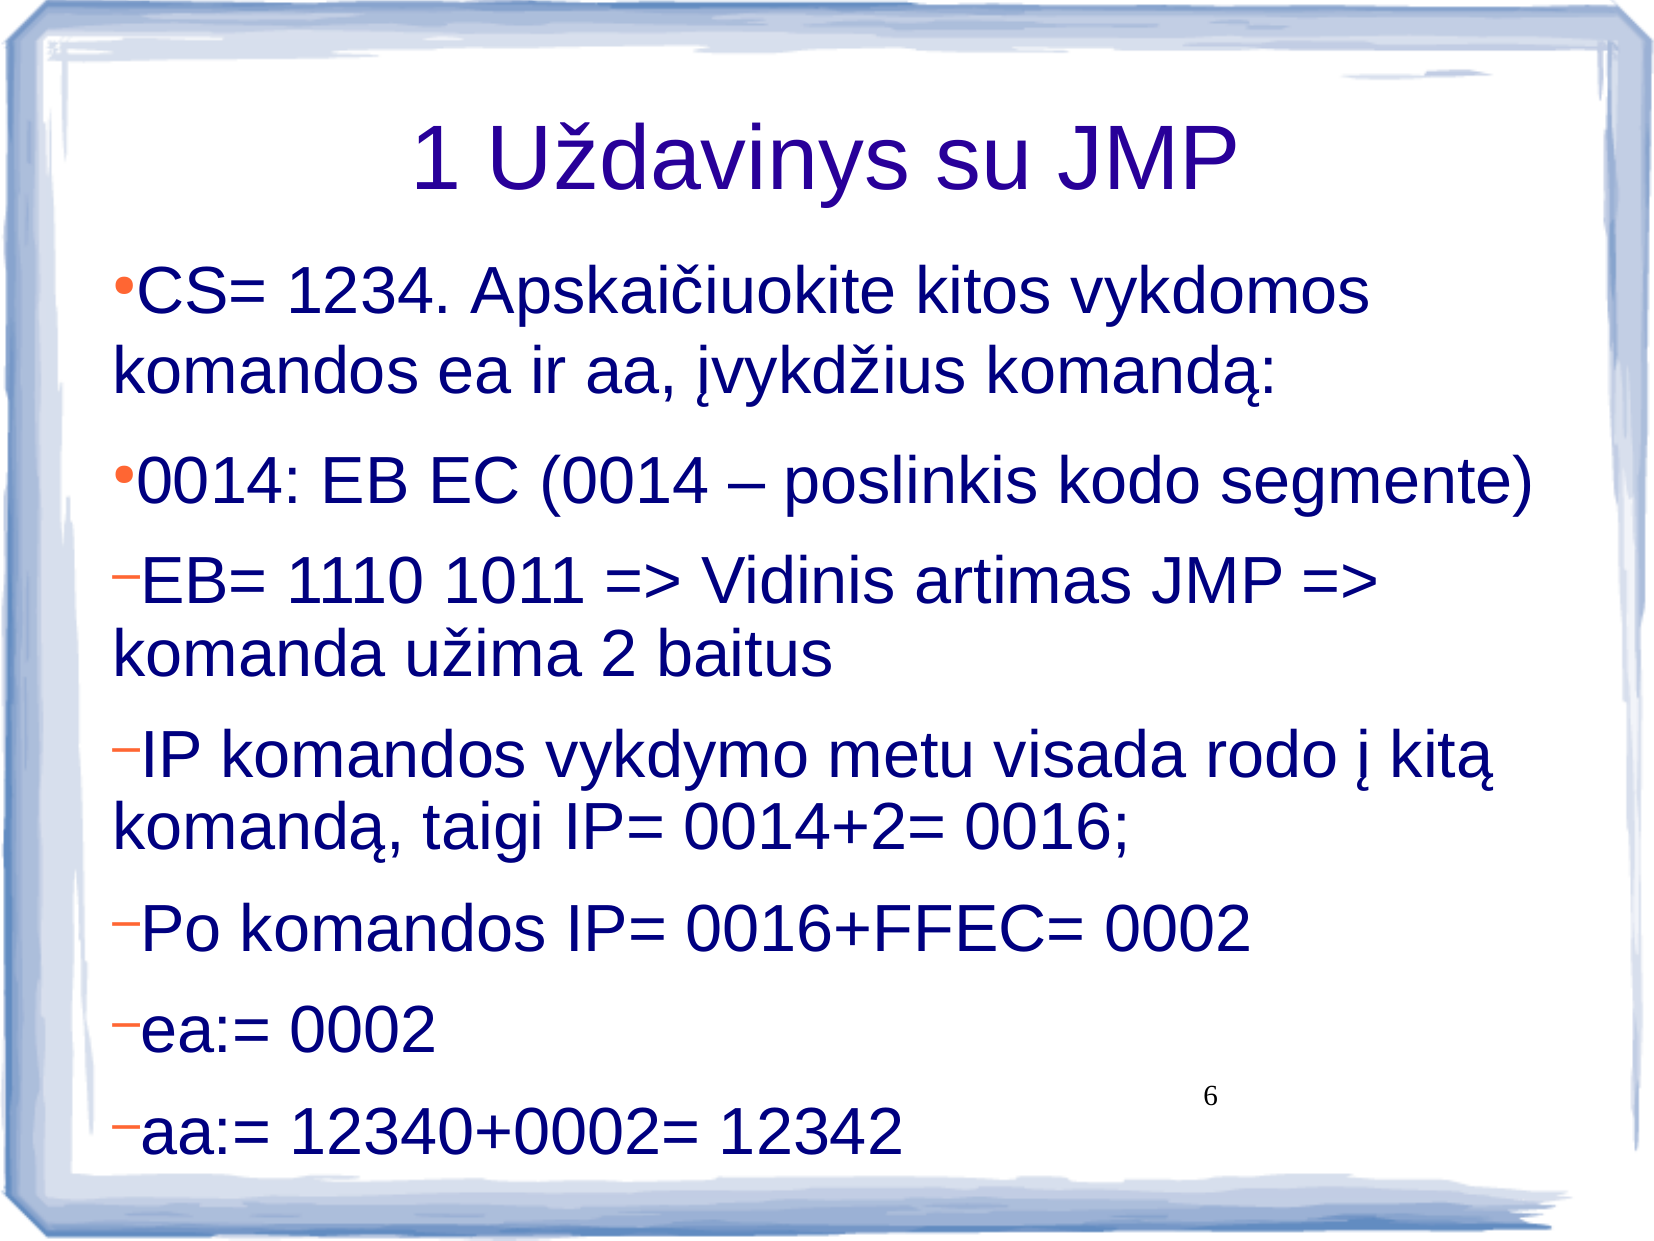

# 1 Uždavinys su JMP
CS= 1234. Apskaičiuokite kitos vykdomos komandos ea ir aa, įvykdžius komandą:
0014: EB EC (0014 – poslinkis kodo segmente)
EB= 1110 1011 => Vidinis artimas JMP => komanda užima 2 baitus
IP komandos vykdymo metu visada rodo į kitą komandą, taigi IP= 0014+2= 0016;
Po komandos IP= 0016+FFEC= 0002
ea:= 0002
aa:= 12340+0002= 12342
5